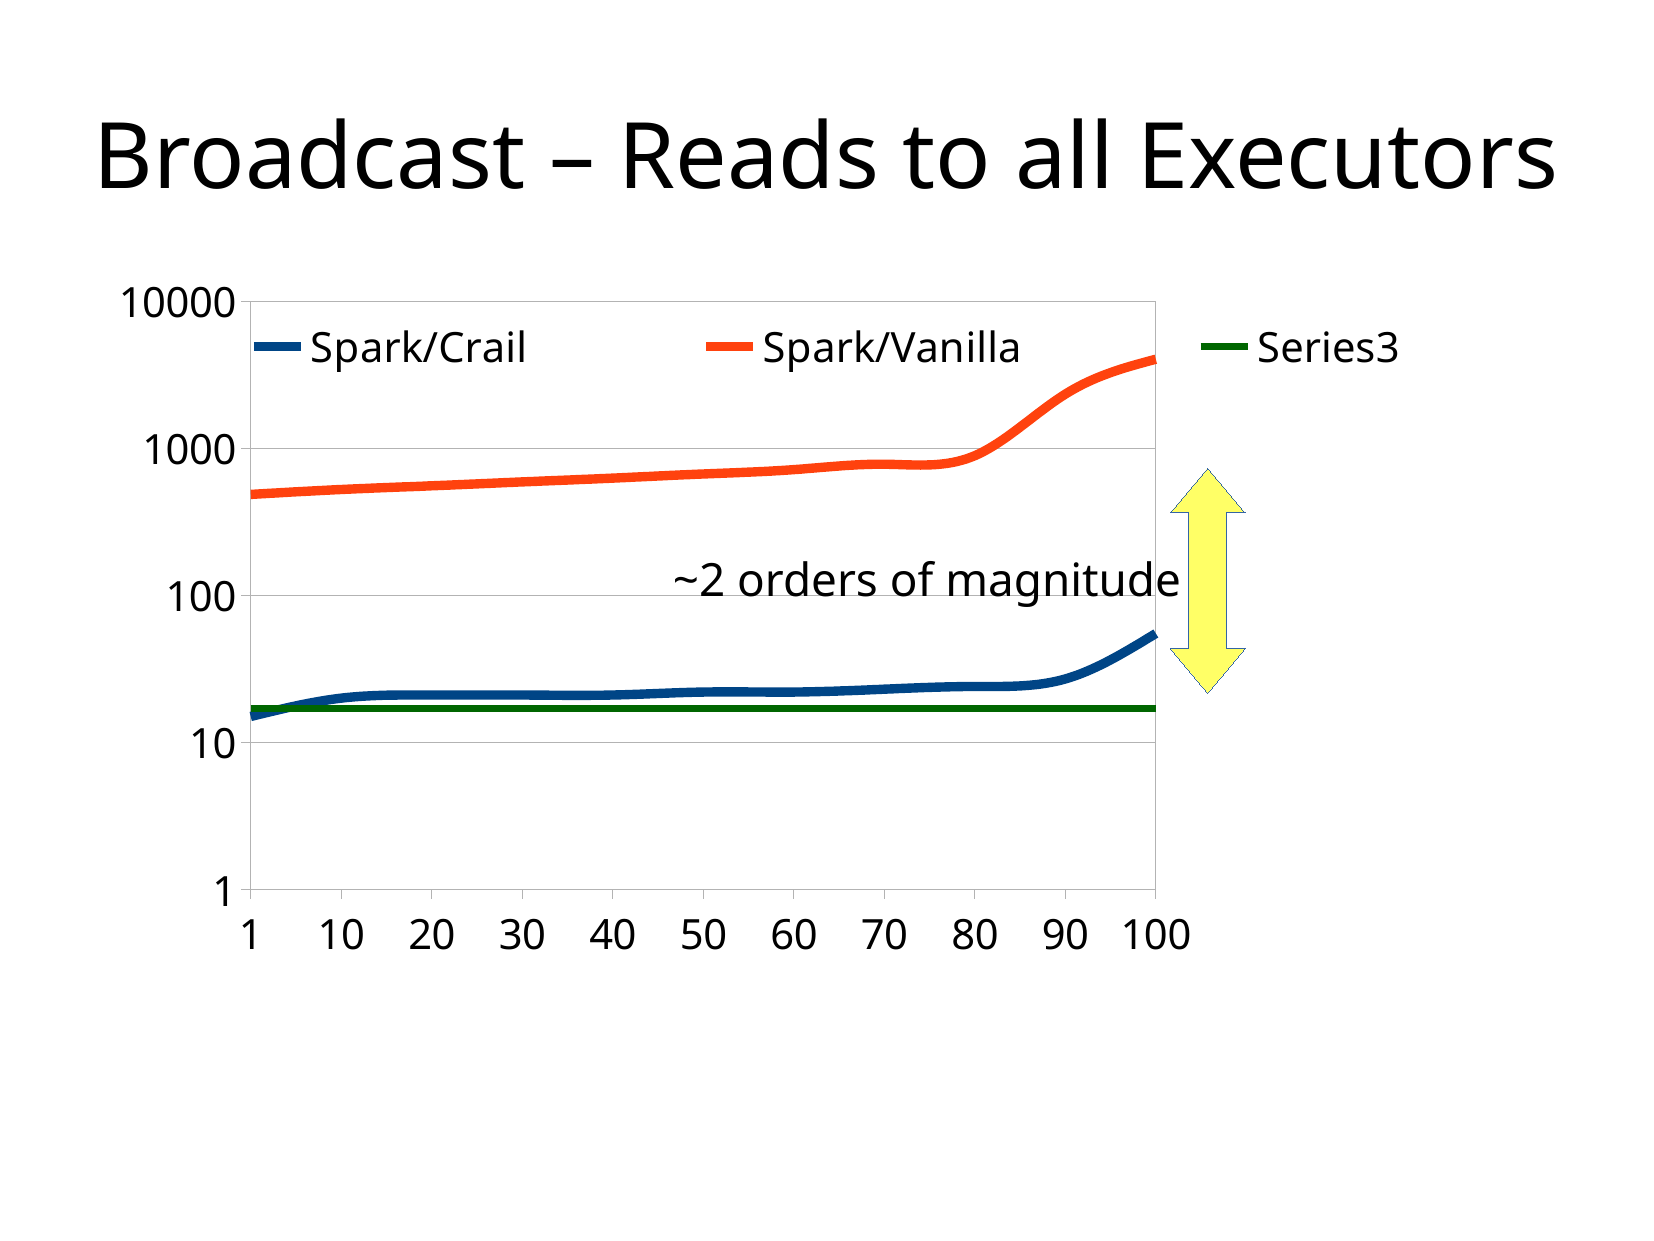

# Broadcast – Reads to all Executors
### Chart
| Category | Spark/Crail | Spark/Vanilla | |
|---|---|---|---|
| 1 | 15.0 | 485.0 | 17.0 |
| 10 | 20.0 | 524.0 | 17.0 |
| 20 | 21.0 | 555.0 | 17.0 |
| 30 | 21.0 | 590.0 | 17.0 |
| 40 | 21.0 | 626.0 | 17.0 |
| 50 | 22.0 | 668.0 | 17.0 |
| 60 | 22.0 | 715.0 | 17.0 |
| 70 | 23.0 | 778.0 | 17.0 |
| 80 | 24.0 | 889.0 | 17.0 |
| 90 | 27.0 | 2329.0 | 17.0 |
| 100 | 55.0 | 4022.0 | 17.0 |
~2 orders of magnitude